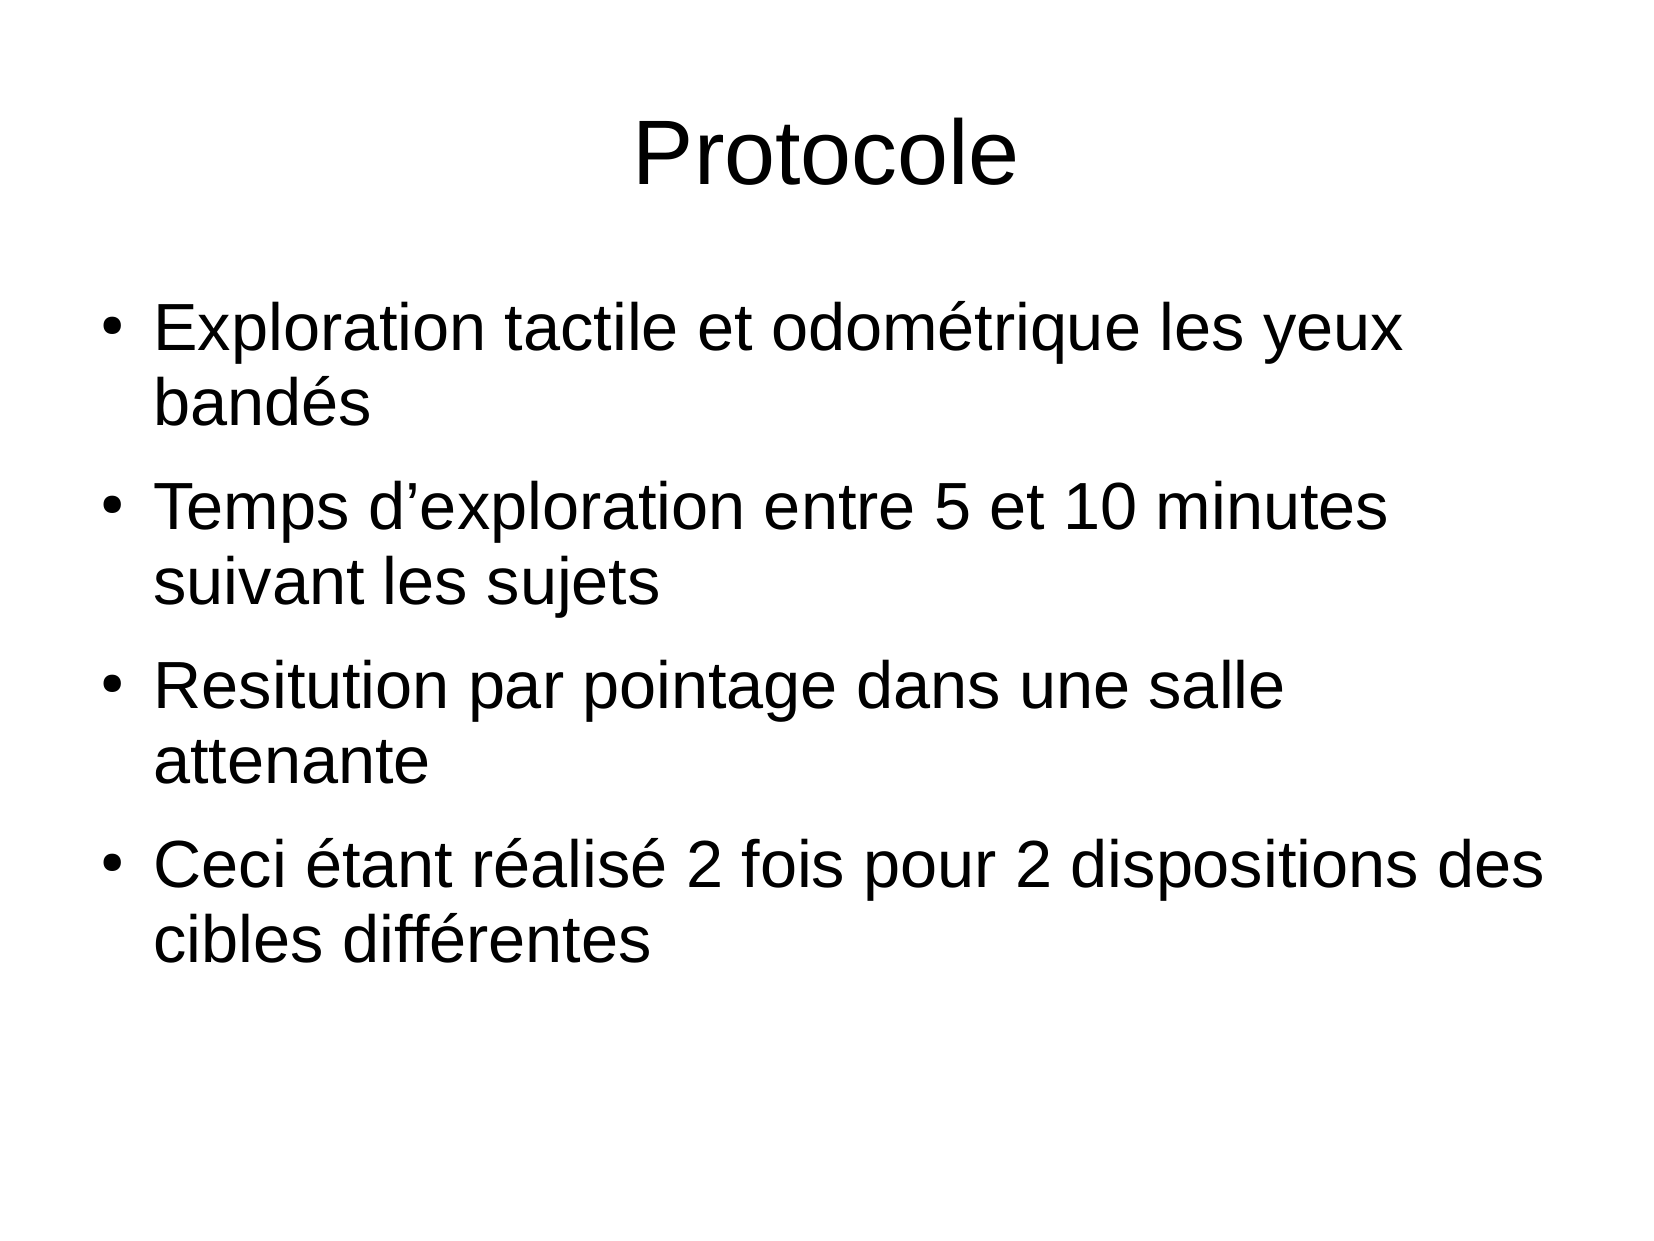

# Protocole
Exploration tactile et odométrique les yeux bandés
Temps d’exploration entre 5 et 10 minutes suivant les sujets
Resitution par pointage dans une salle attenante
Ceci étant réalisé 2 fois pour 2 dispositions des cibles différentes